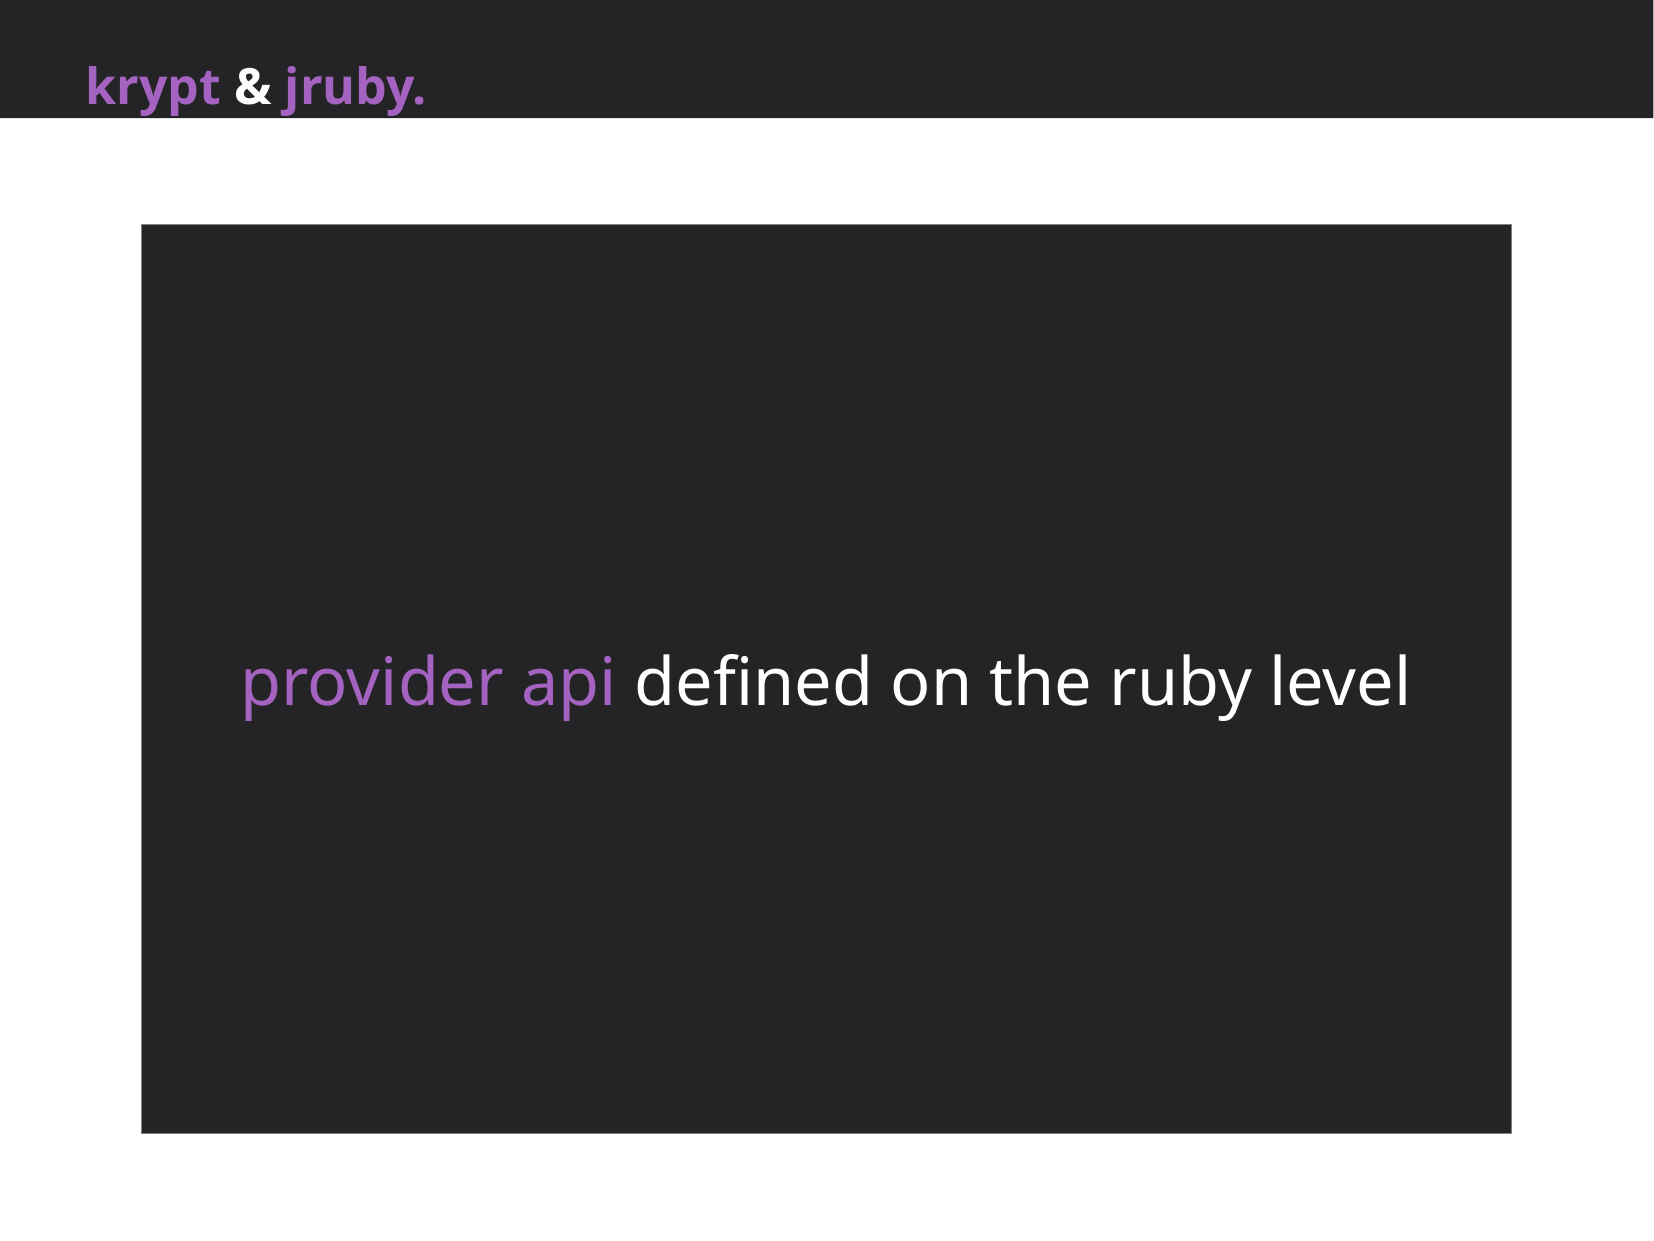

krypt & jruby.
provider api defined on the ruby level